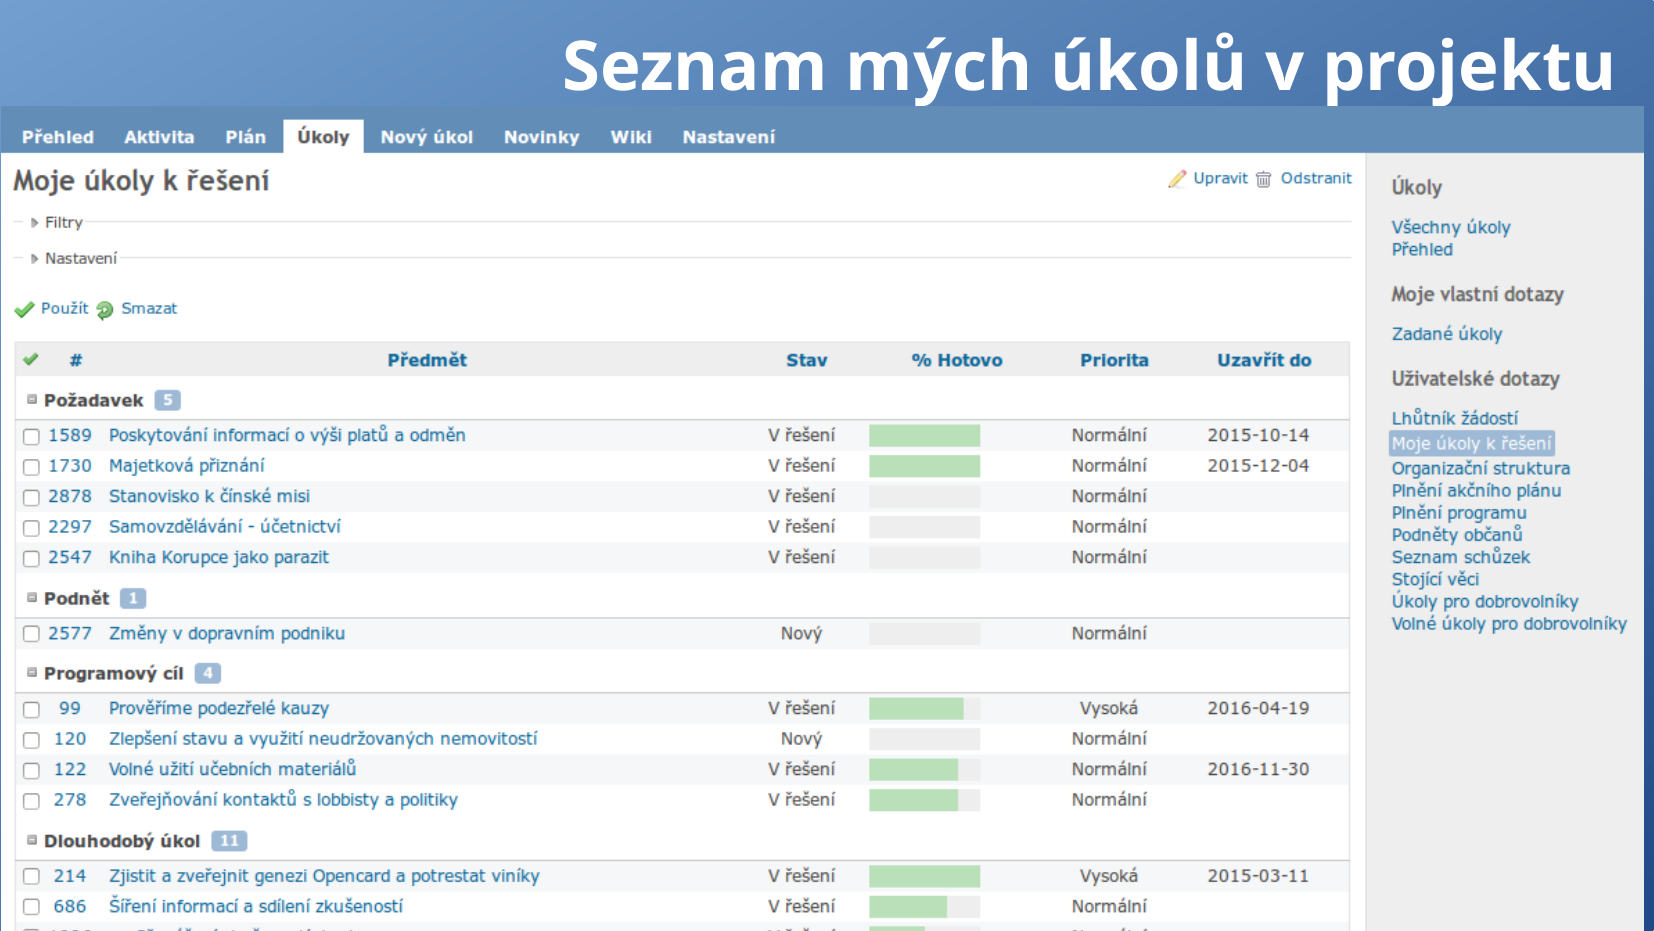

# Seznam mých úkolů v projektu
úkolovník